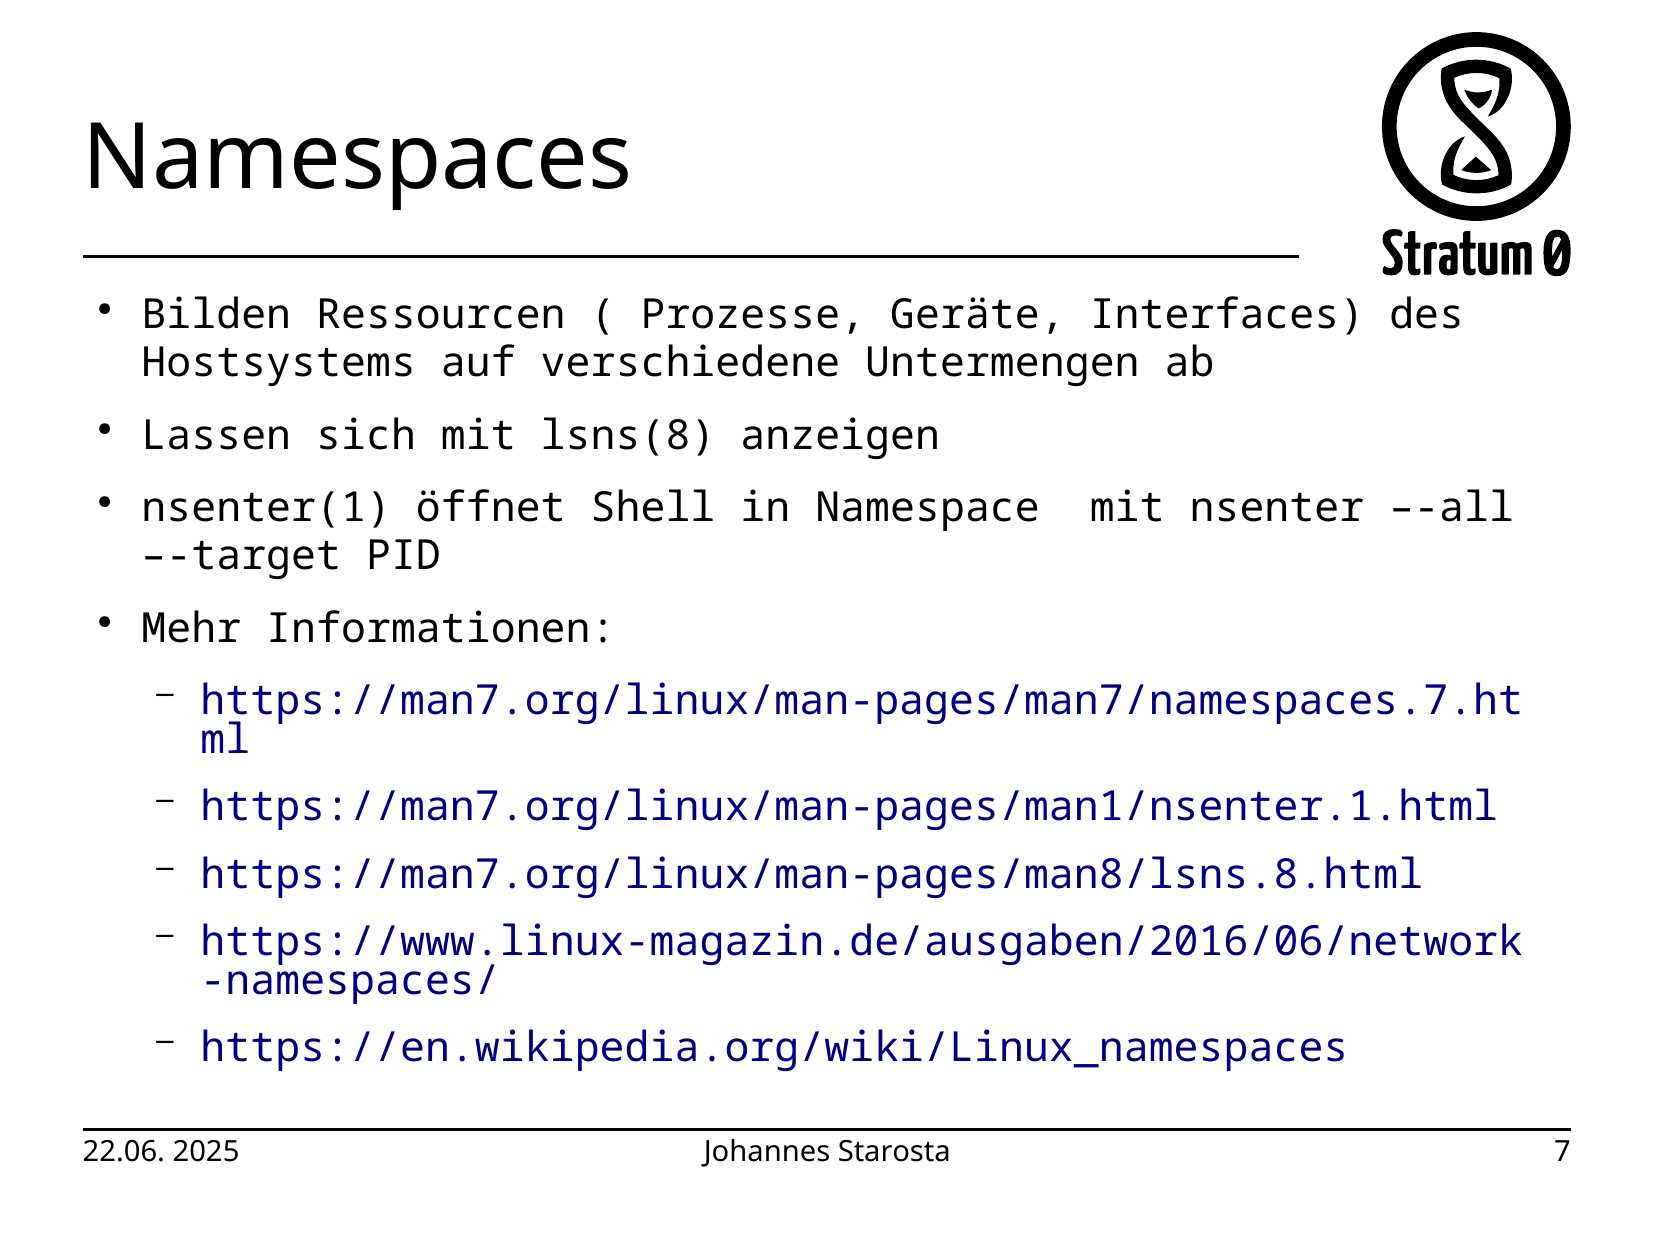

# Namespaces
Bilden Ressourcen ( Prozesse, Geräte, Interfaces) des Hostsystems auf verschiedene Untermengen ab
Lassen sich mit lsns(8) anzeigen
nsenter(1) öffnet Shell in Namespace mit nsenter –-all –-target PID
Mehr Informationen:
https://man7.org/linux/man-pages/man7/namespaces.7.html
https://man7.org/linux/man-pages/man1/nsenter.1.html
https://man7.org/linux/man-pages/man8/lsns.8.html
https://www.linux-magazin.de/ausgaben/2016/06/network-namespaces/
https://en.wikipedia.org/wiki/Linux_namespaces
Chrissi^
7